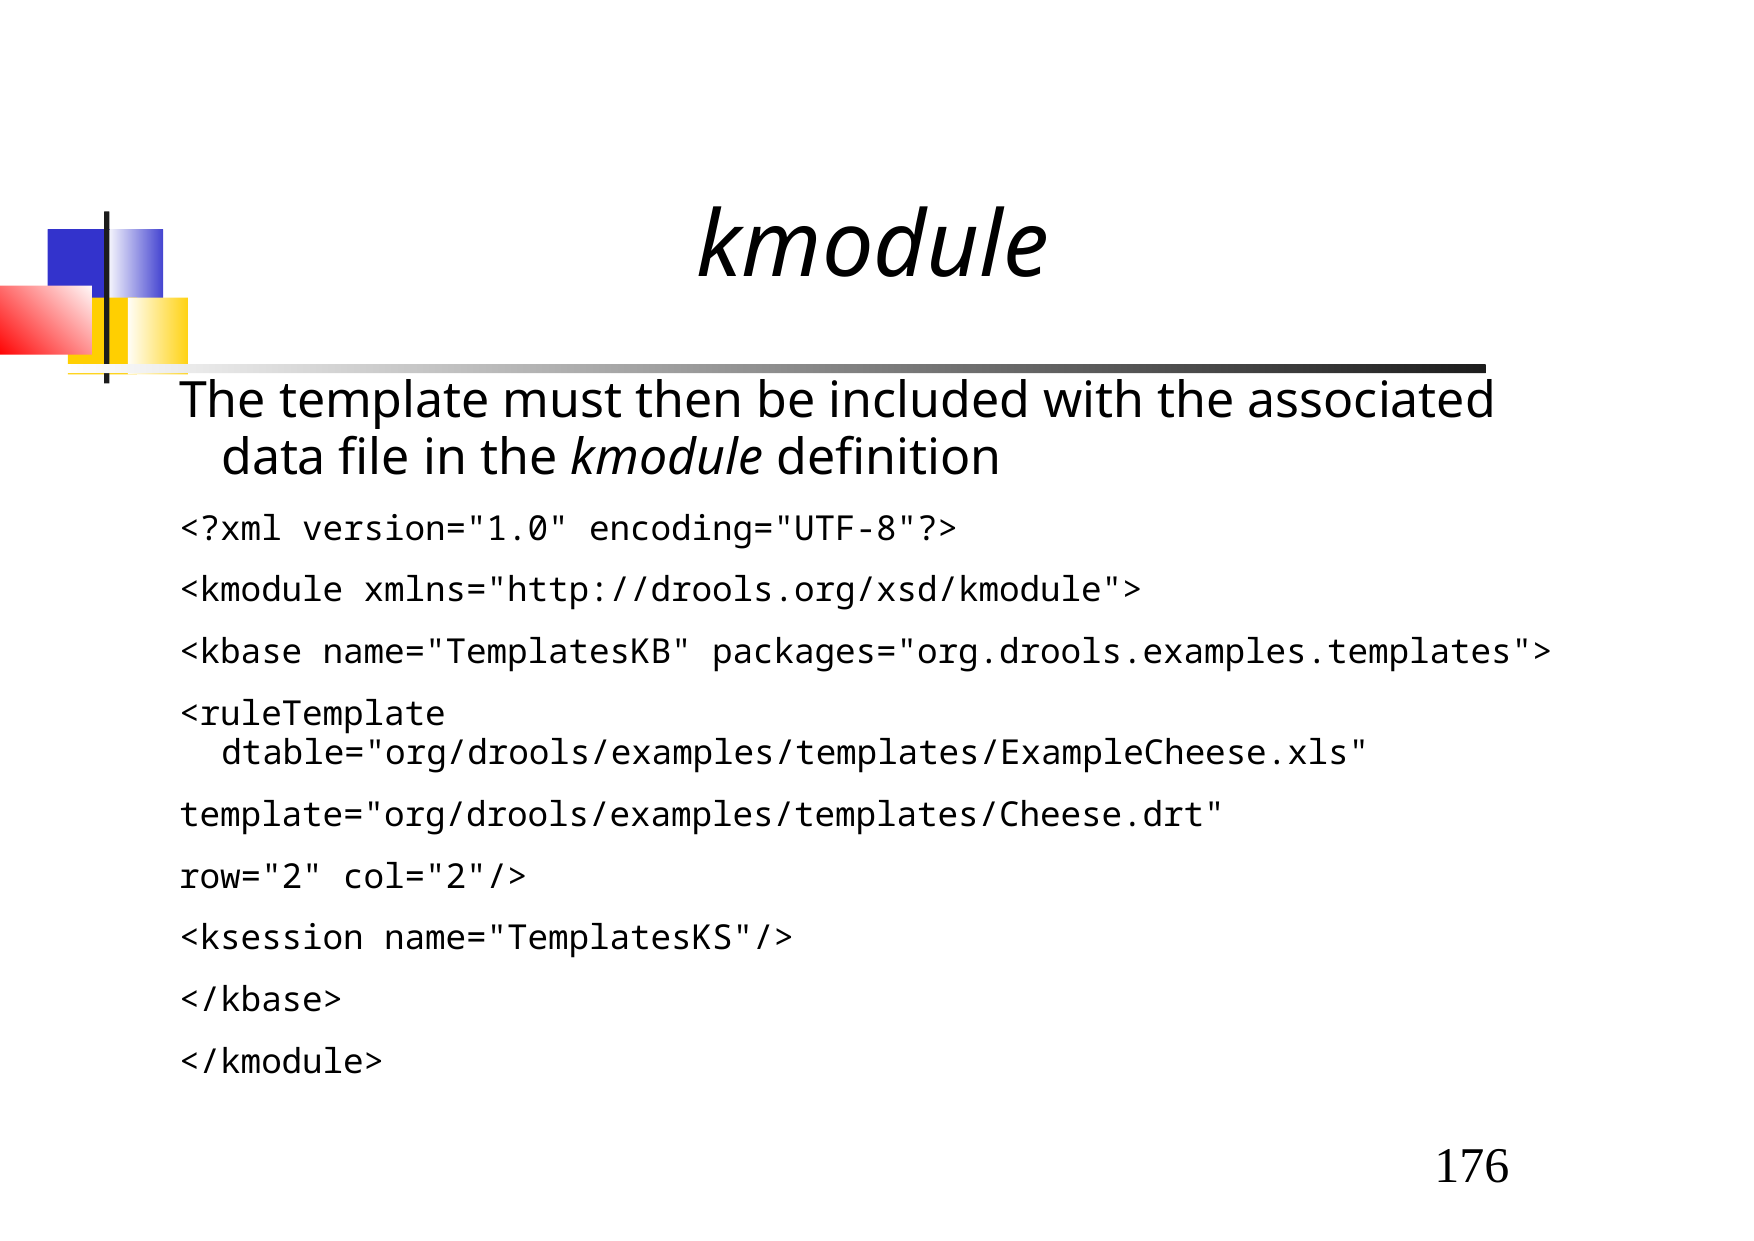

# kmodule
The template must then be included with the associated data file in the kmodule definition
<?xml version="1.0" encoding="UTF-8"?>
<kmodule xmlns="http://drools.org/xsd/kmodule">
<kbase name="TemplatesKB" packages="org.drools.examples.templates">
<ruleTemplate dtable="org/drools/examples/templates/ExampleCheese.xls"
template="org/drools/examples/templates/Cheese.drt"
row="2" col="2"/>
<ksession name="TemplatesKS"/>
</kbase>
</kmodule>